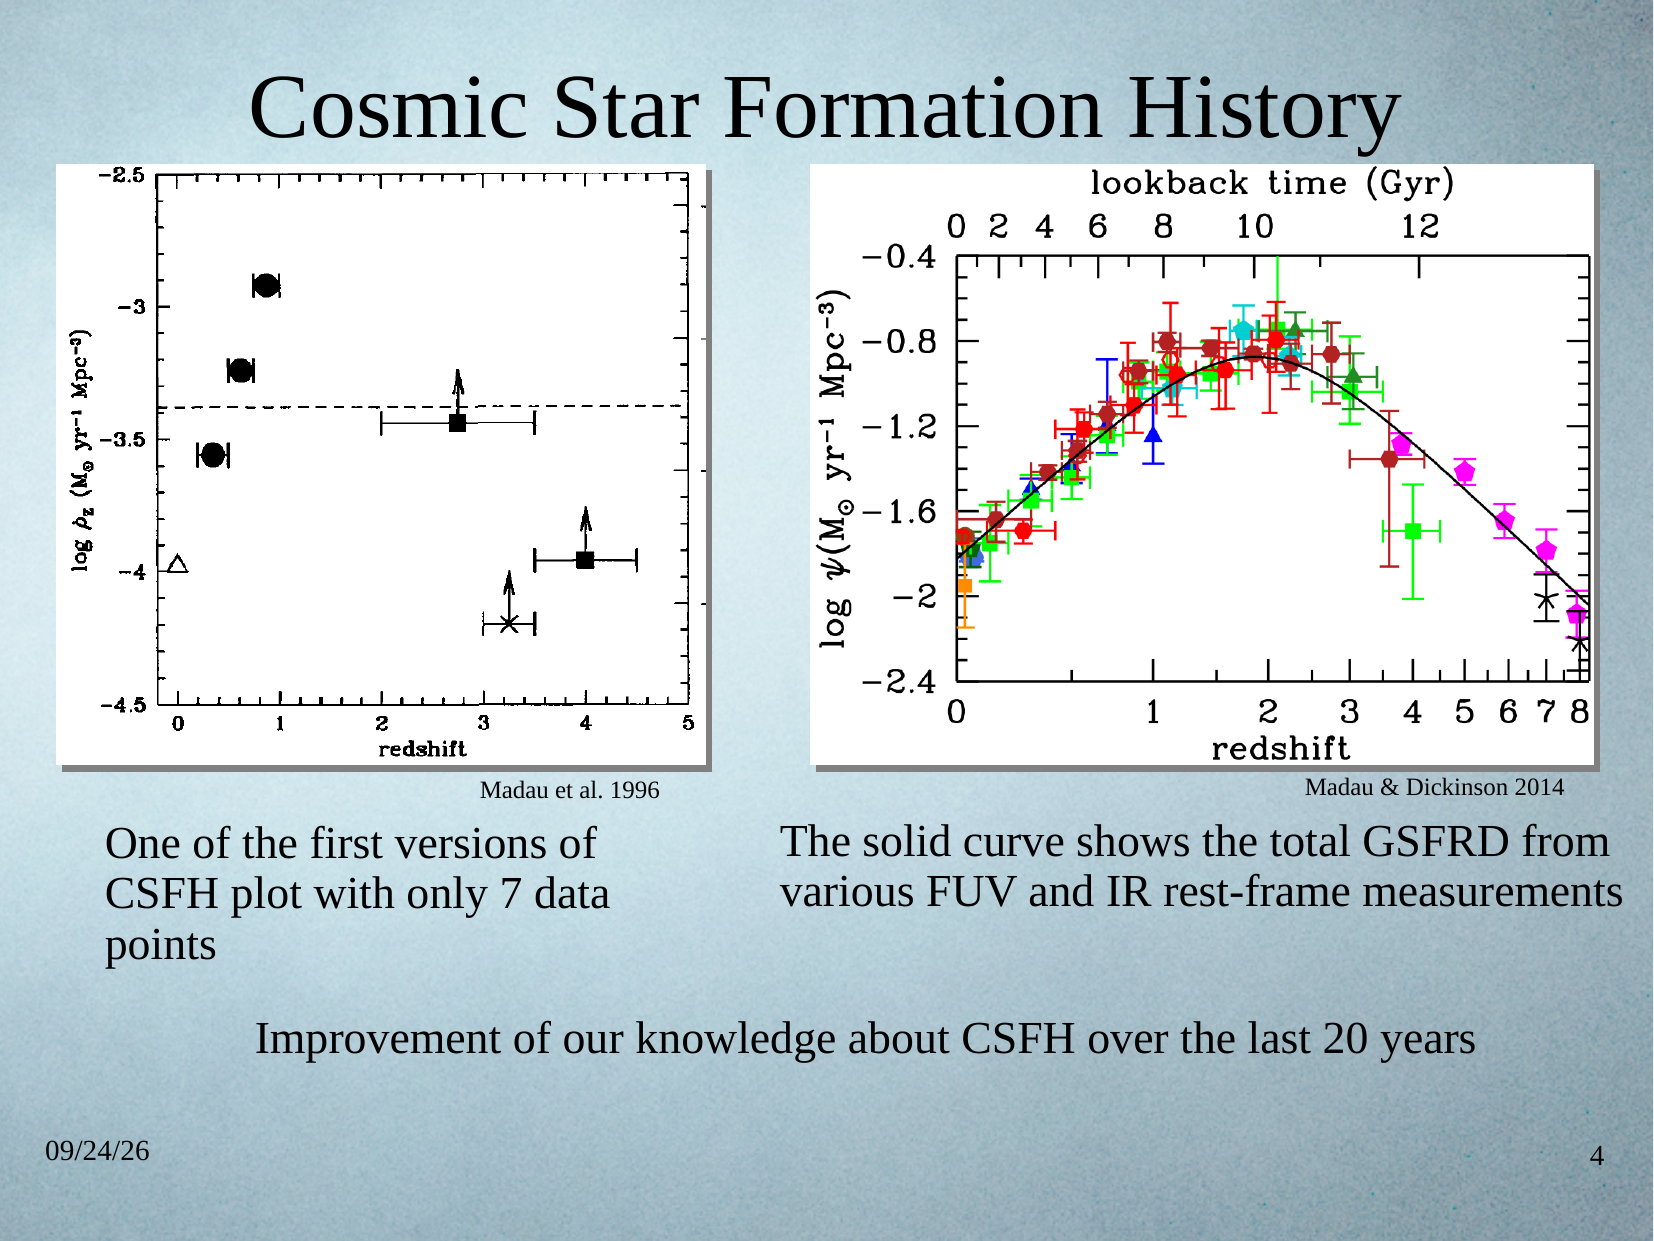

# Cosmic Star Formation History
Madau & Dickinson 2014
Madau et al. 1996
The solid curve shows the total GSFRD from various FUV and IR rest-frame measurements
One of the first versions of CSFH plot with only 7 data points
Improvement of our knowledge about CSFH over the last 20 years
4